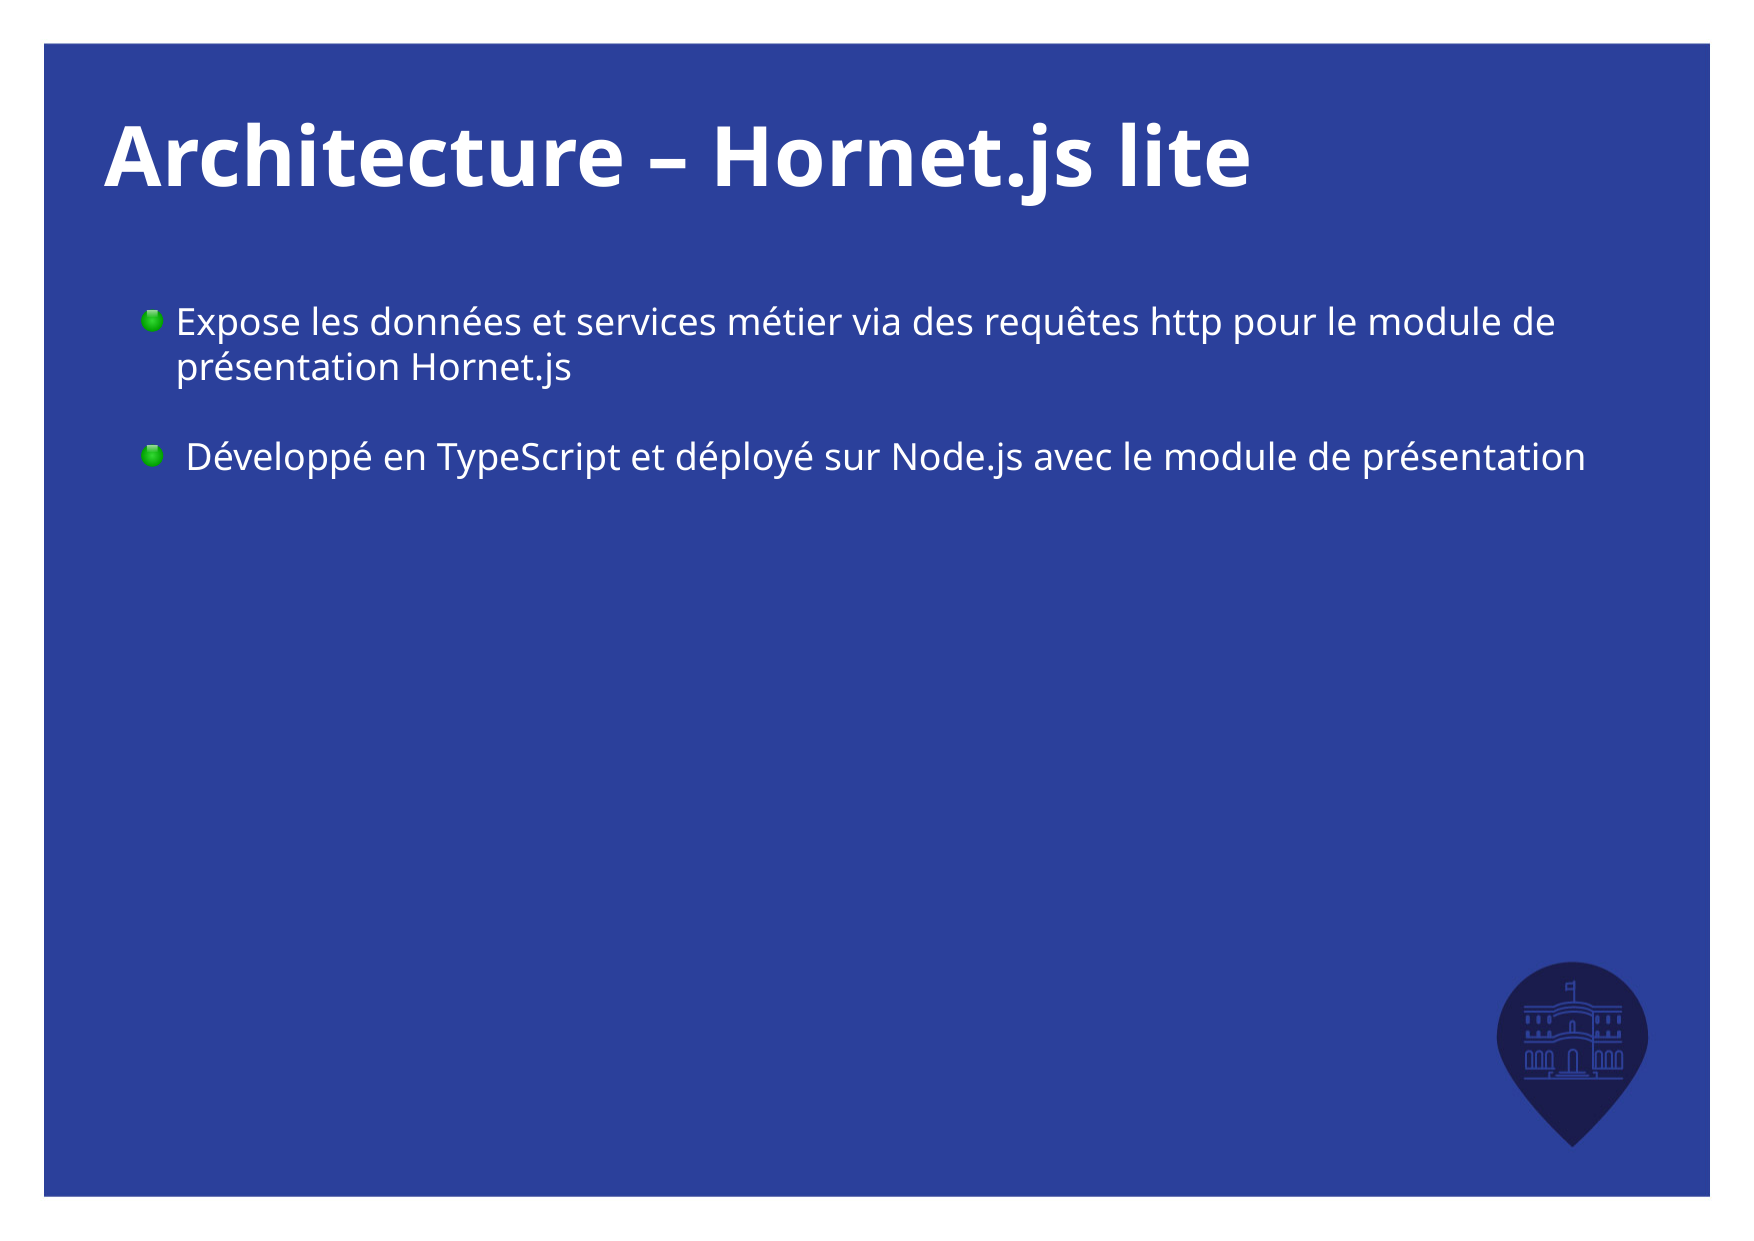

# Architecture – Hornet.js lite
Expose les données et services métier via des requêtes http pour le module de présentation Hornet.js
 Développé en TypeScript et déployé sur Node.js avec le module de présentation